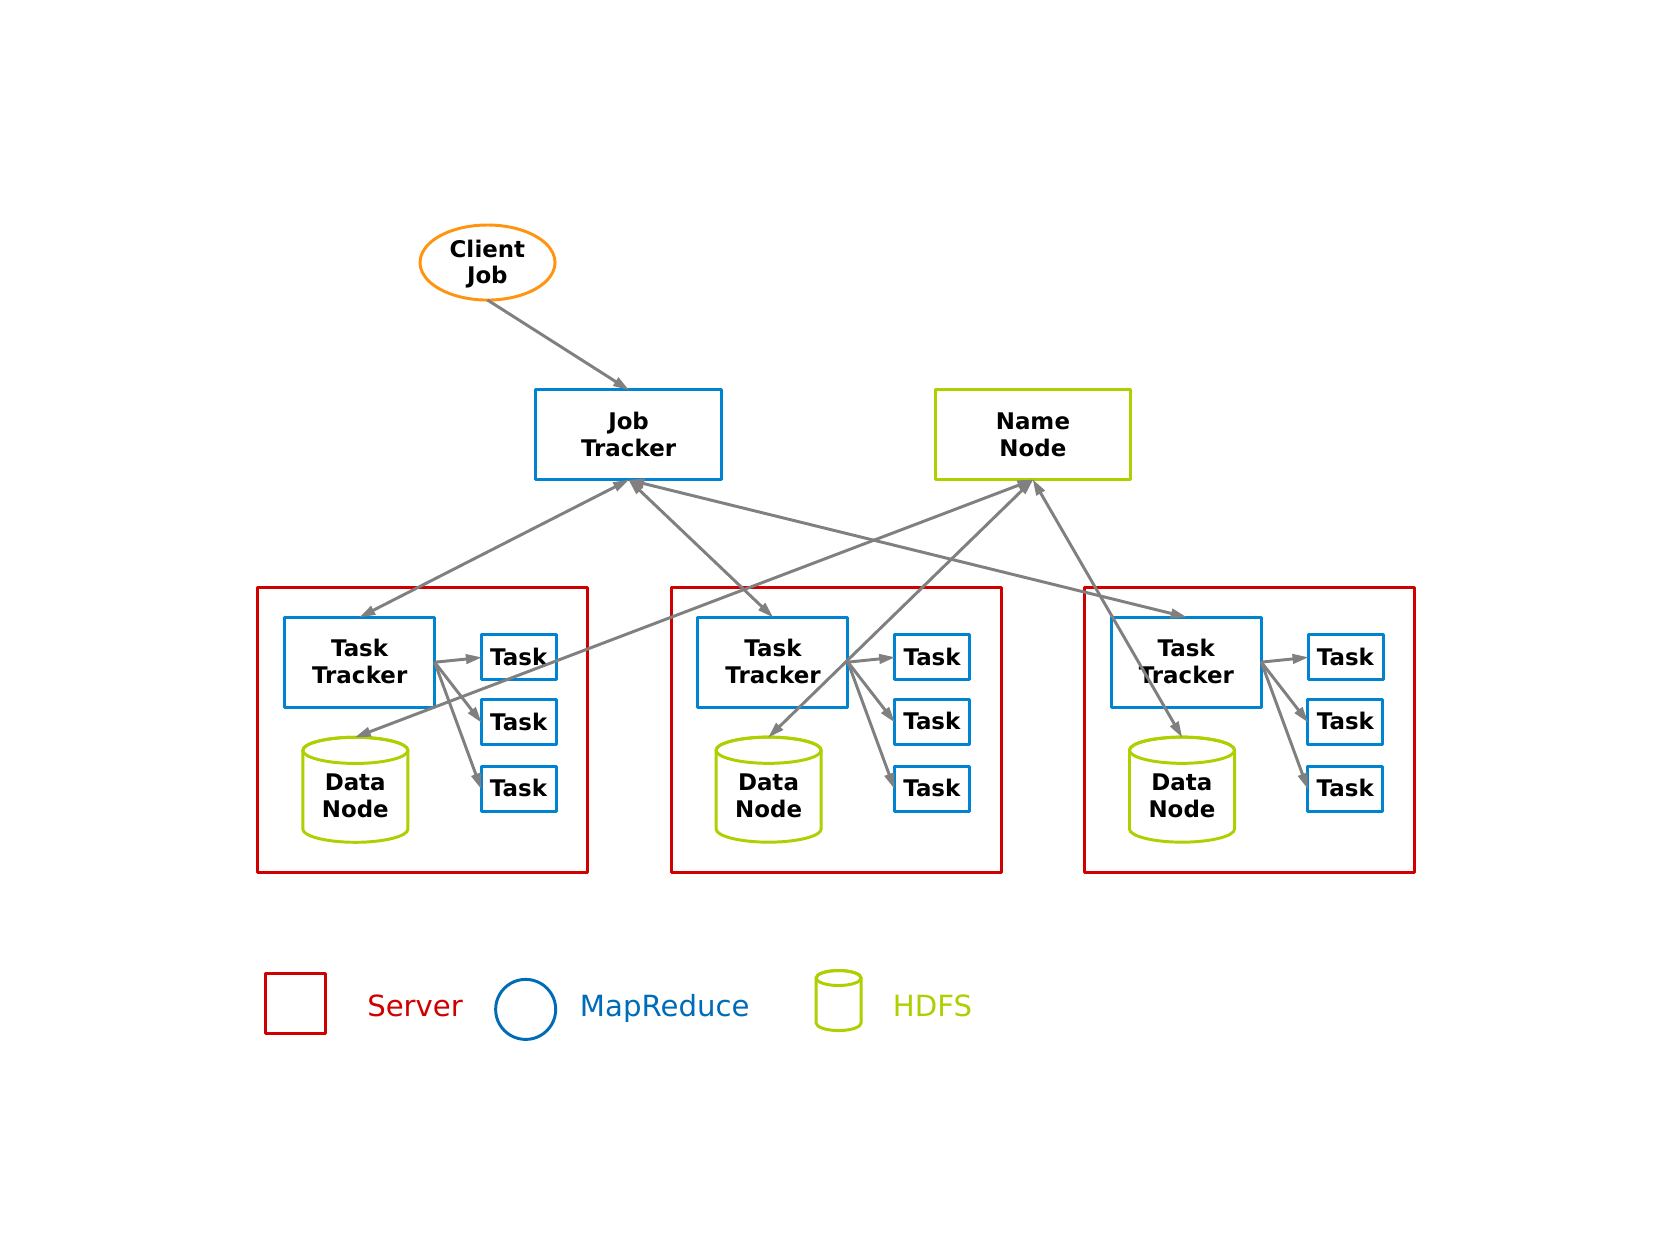

Client
Job
Name
Node
Job
Tracker
Task
Tracker
Task
Tracker
Task
Tracker
Task
Task
Task
Task
Task
Task
Data
Node
Data
Node
Data
Node
Task
Task
Task
MapReduce
Server
HDFS